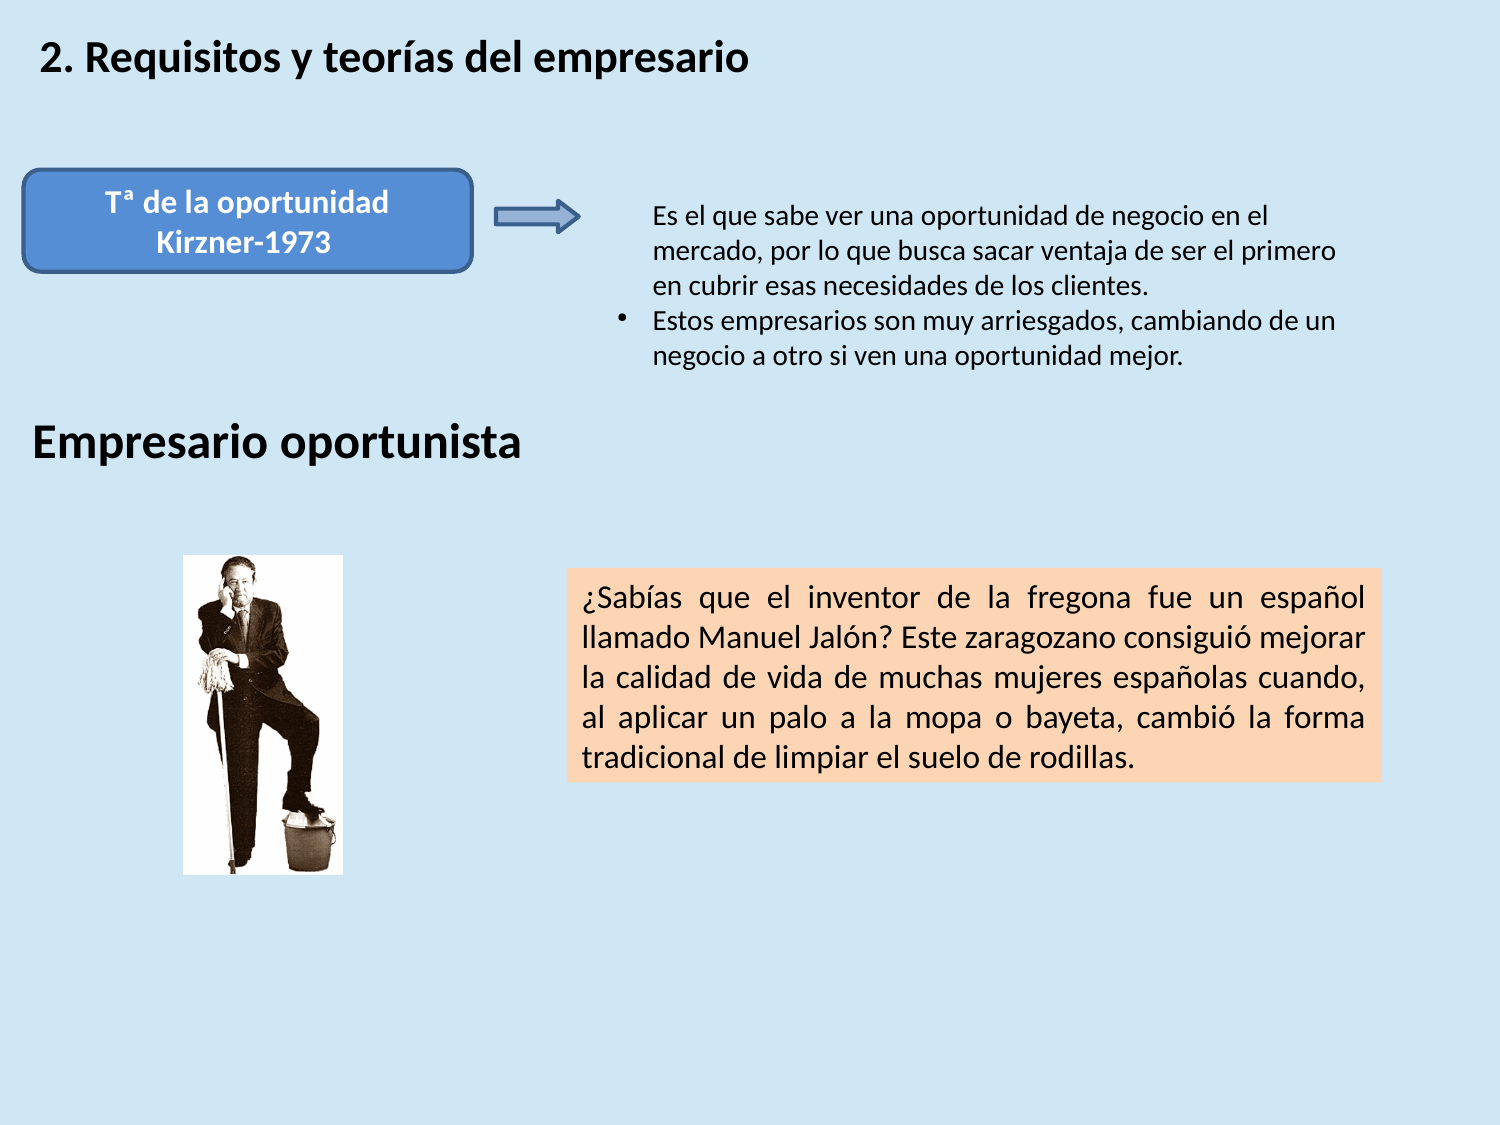

2. Requisitos y teorías del empresario
Tª de la oportunidad
Kirzner-1973
Es el que sabe ver una oportunidad de negocio en el mercado, por lo que busca sacar ventaja de ser el primero en cubrir esas necesidades de los clientes.
Estos empresarios son muy arriesgados, cambiando de un negocio a otro si ven una oportunidad mejor.
Empresario oportunista
¿Sabías que el inventor de la fregona fue un español llamado Manuel Jalón? Este zaragozano consiguió mejorar la calidad de vida de muchas mujeres españolas cuando, al aplicar un palo a la mopa o bayeta, cambió la forma tradicional de limpiar el suelo de rodillas.